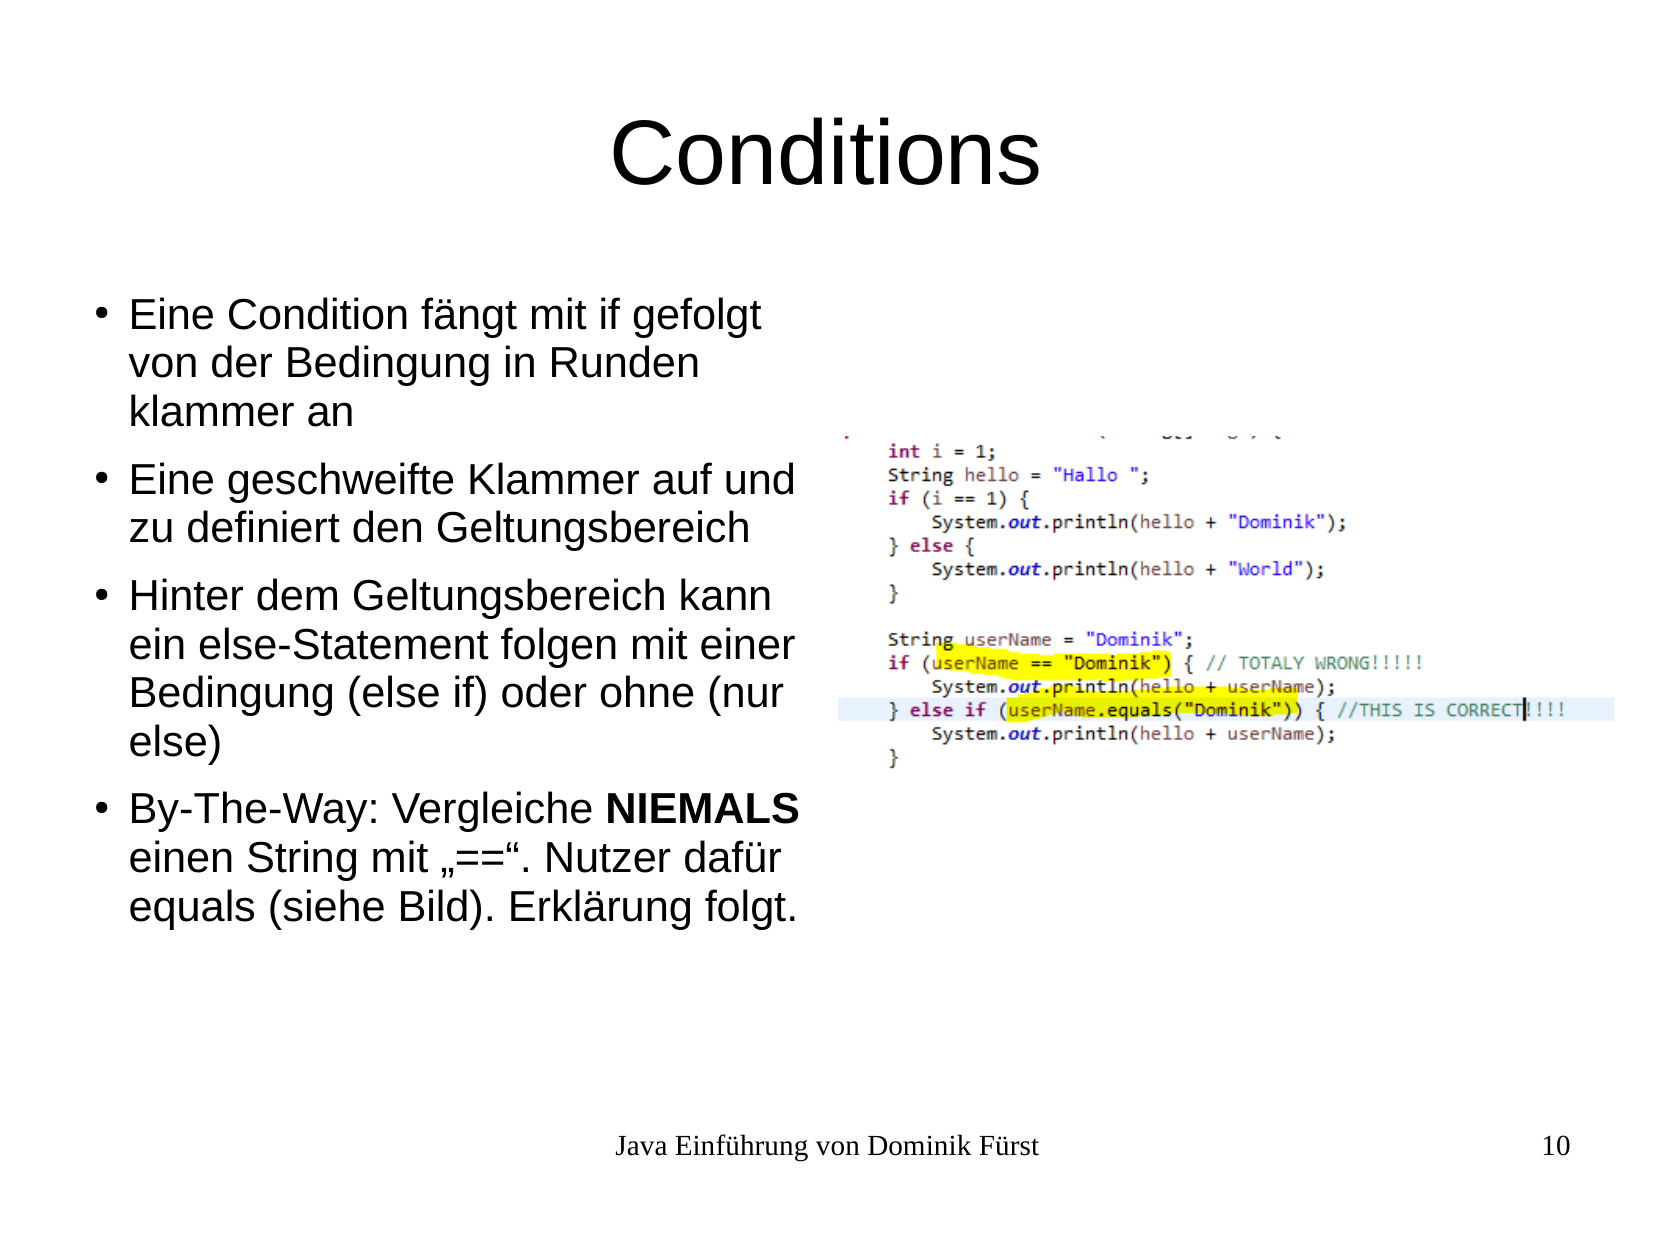

# Conditions
Eine Condition fängt mit if gefolgt von der Bedingung in Runden klammer an
Eine geschweifte Klammer auf und zu definiert den Geltungsbereich
Hinter dem Geltungsbereich kann ein else-Statement folgen mit einer Bedingung (else if) oder ohne (nur else)
By-The-Way: Vergleiche NIEMALS einen String mit „==“. Nutzer dafür equals (siehe Bild). Erklärung folgt.
Java Einführung von Dominik Fürst
10